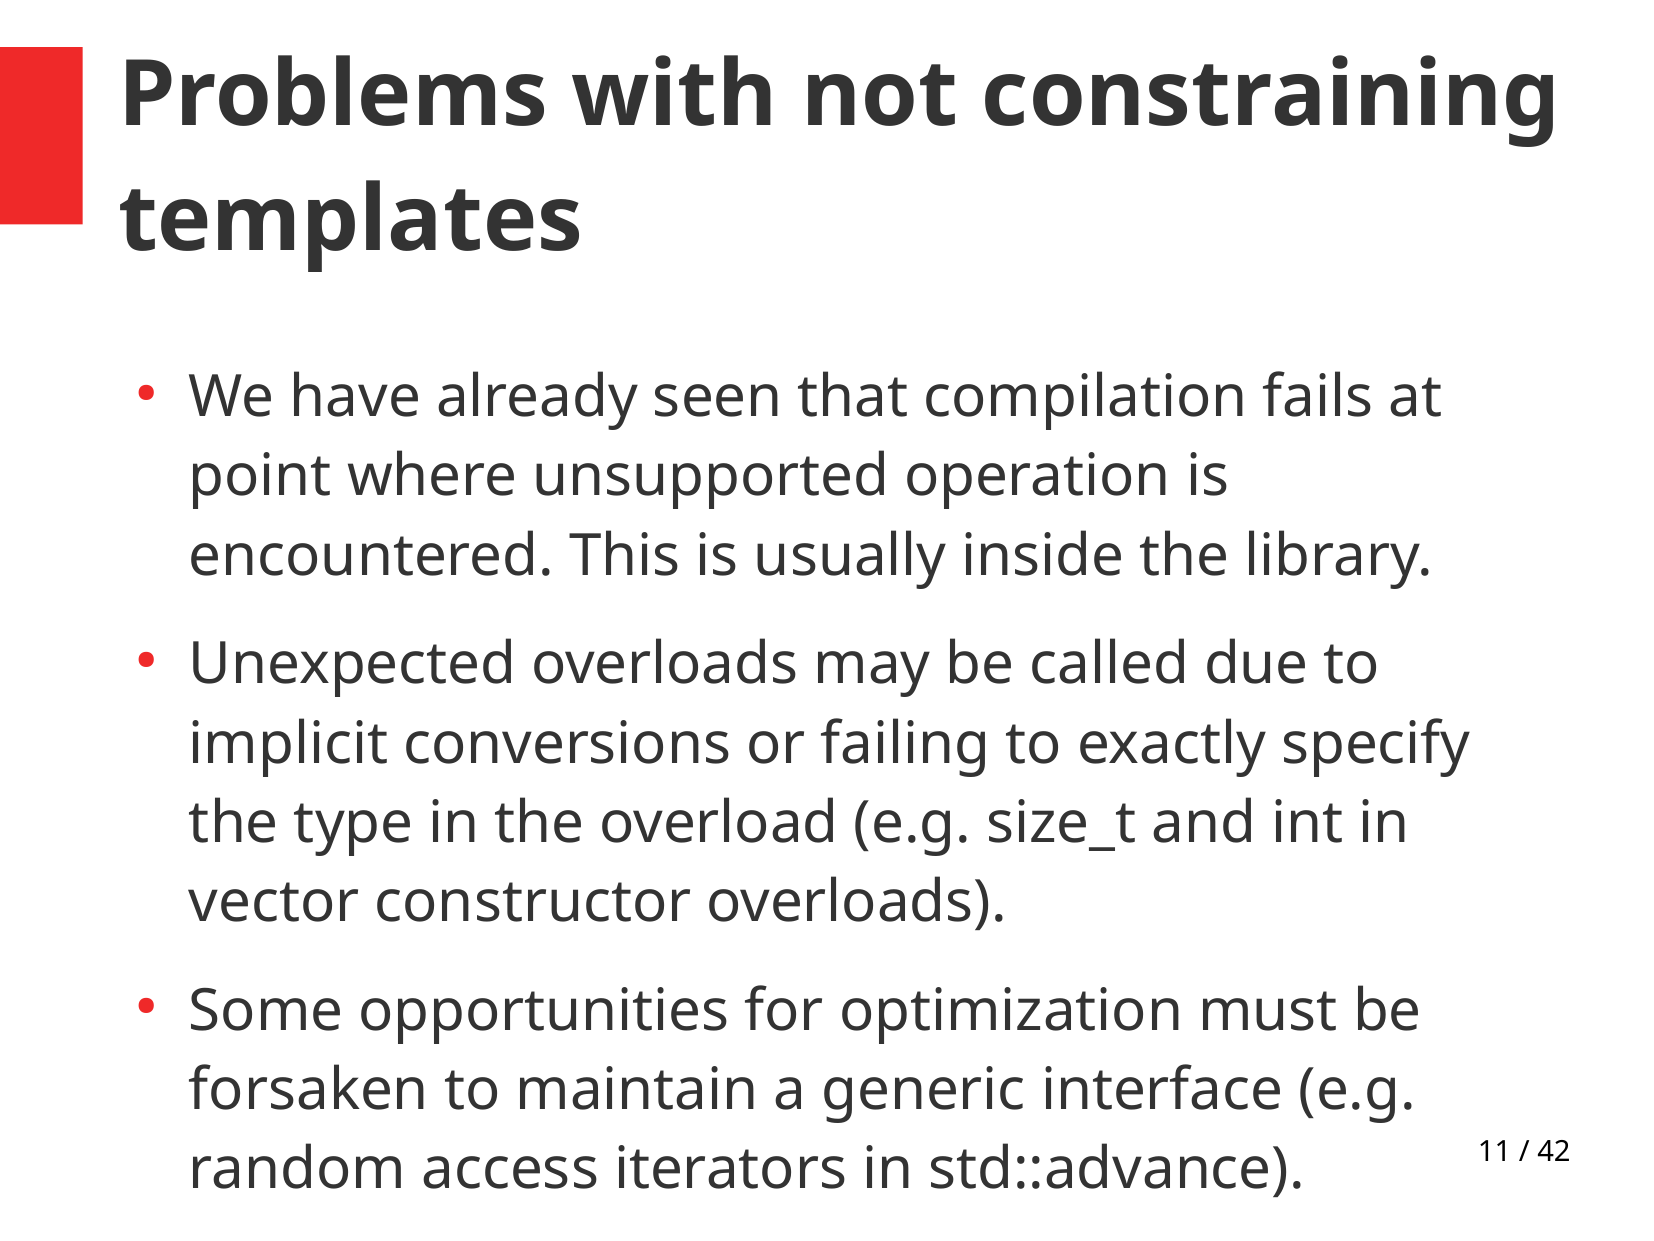

# Problems with not constraining templates
We have already seen that compilation fails at point where unsupported operation is encountered. This is usually inside the library.
Unexpected overloads may be called due to implicit conversions or failing to exactly specify the type in the overload (e.g. size_t and int in vector constructor overloads).
Some opportunities for optimization must be forsaken to maintain a generic interface (e.g. random access iterators in std::advance).
11